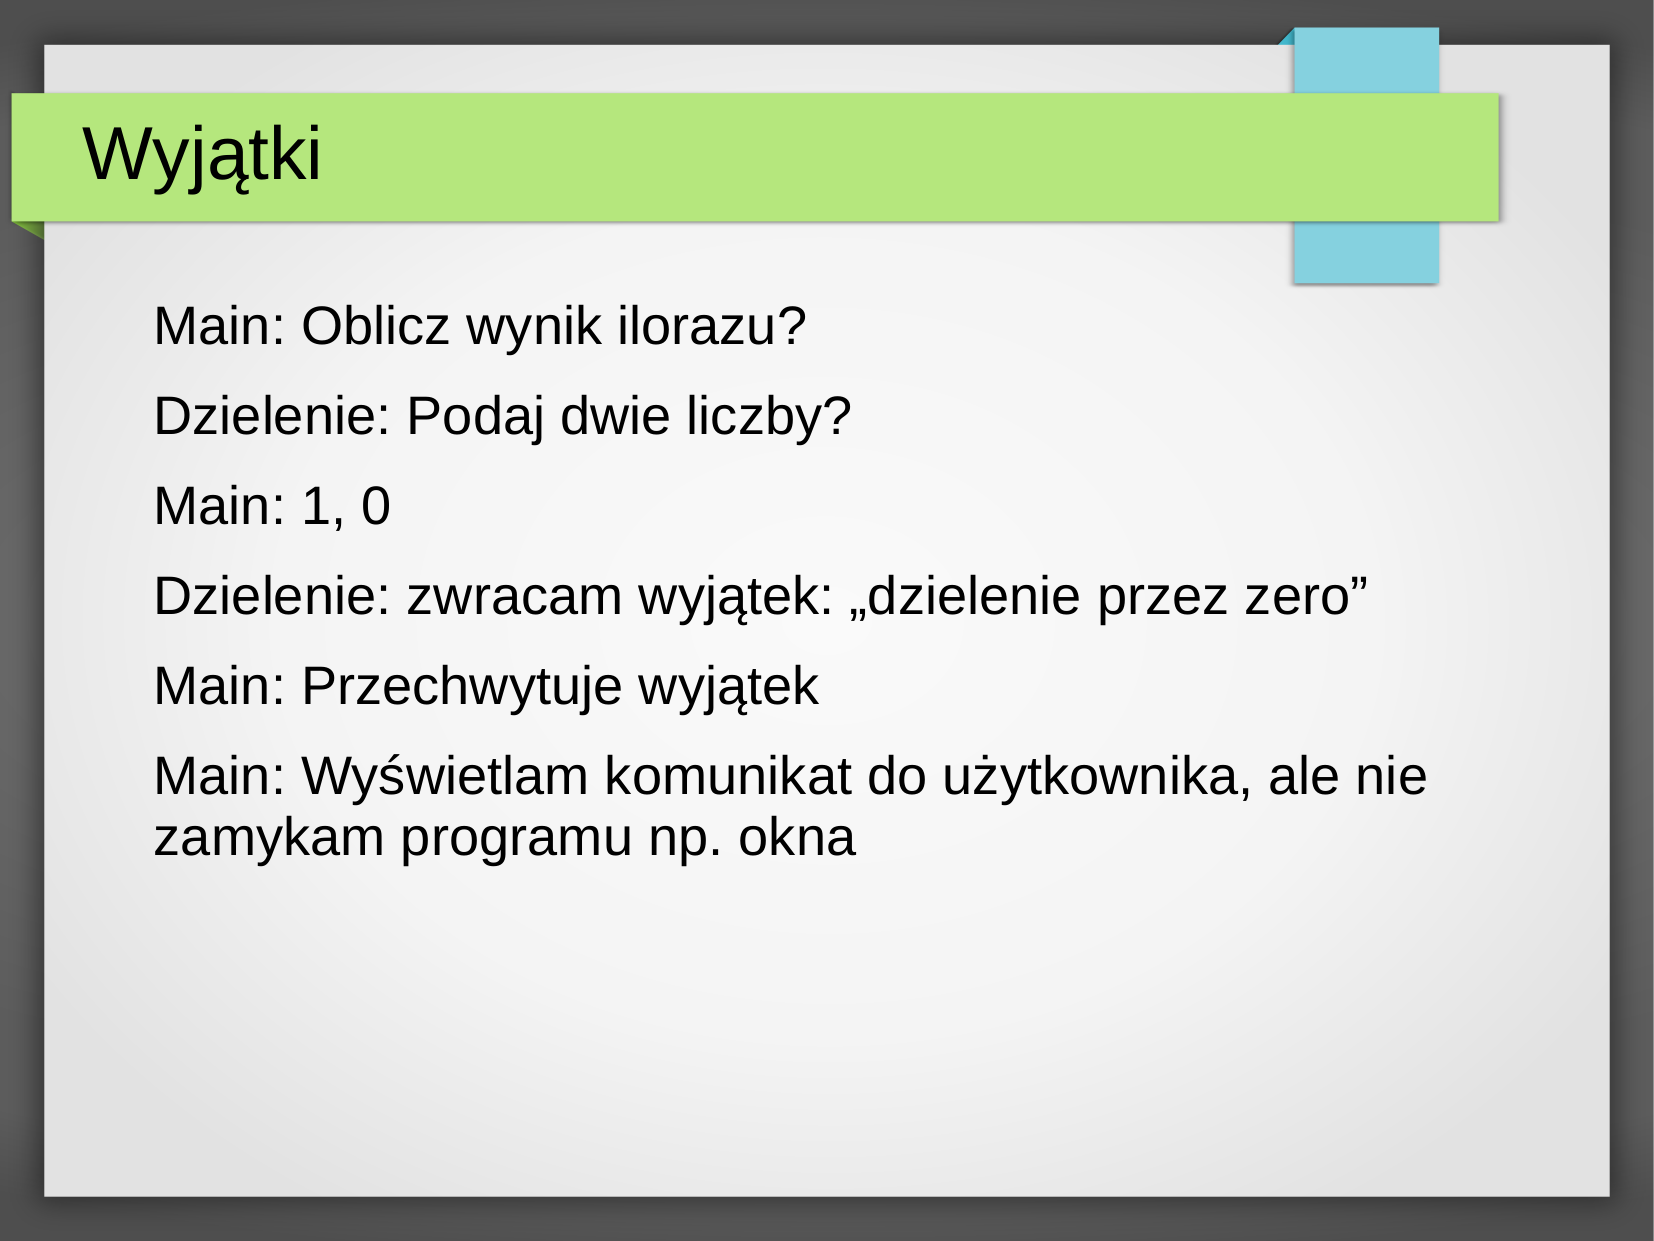

# Wyjątki
Main: Oblicz wynik ilorazu?
Dzielenie: Podaj dwie liczby?
Main: 1, 0
Dzielenie: zwracam wyjątek: „dzielenie przez zero”
Main: Przechwytuje wyjątek
Main: Wyświetlam komunikat do użytkownika, ale nie zamykam programu np. okna